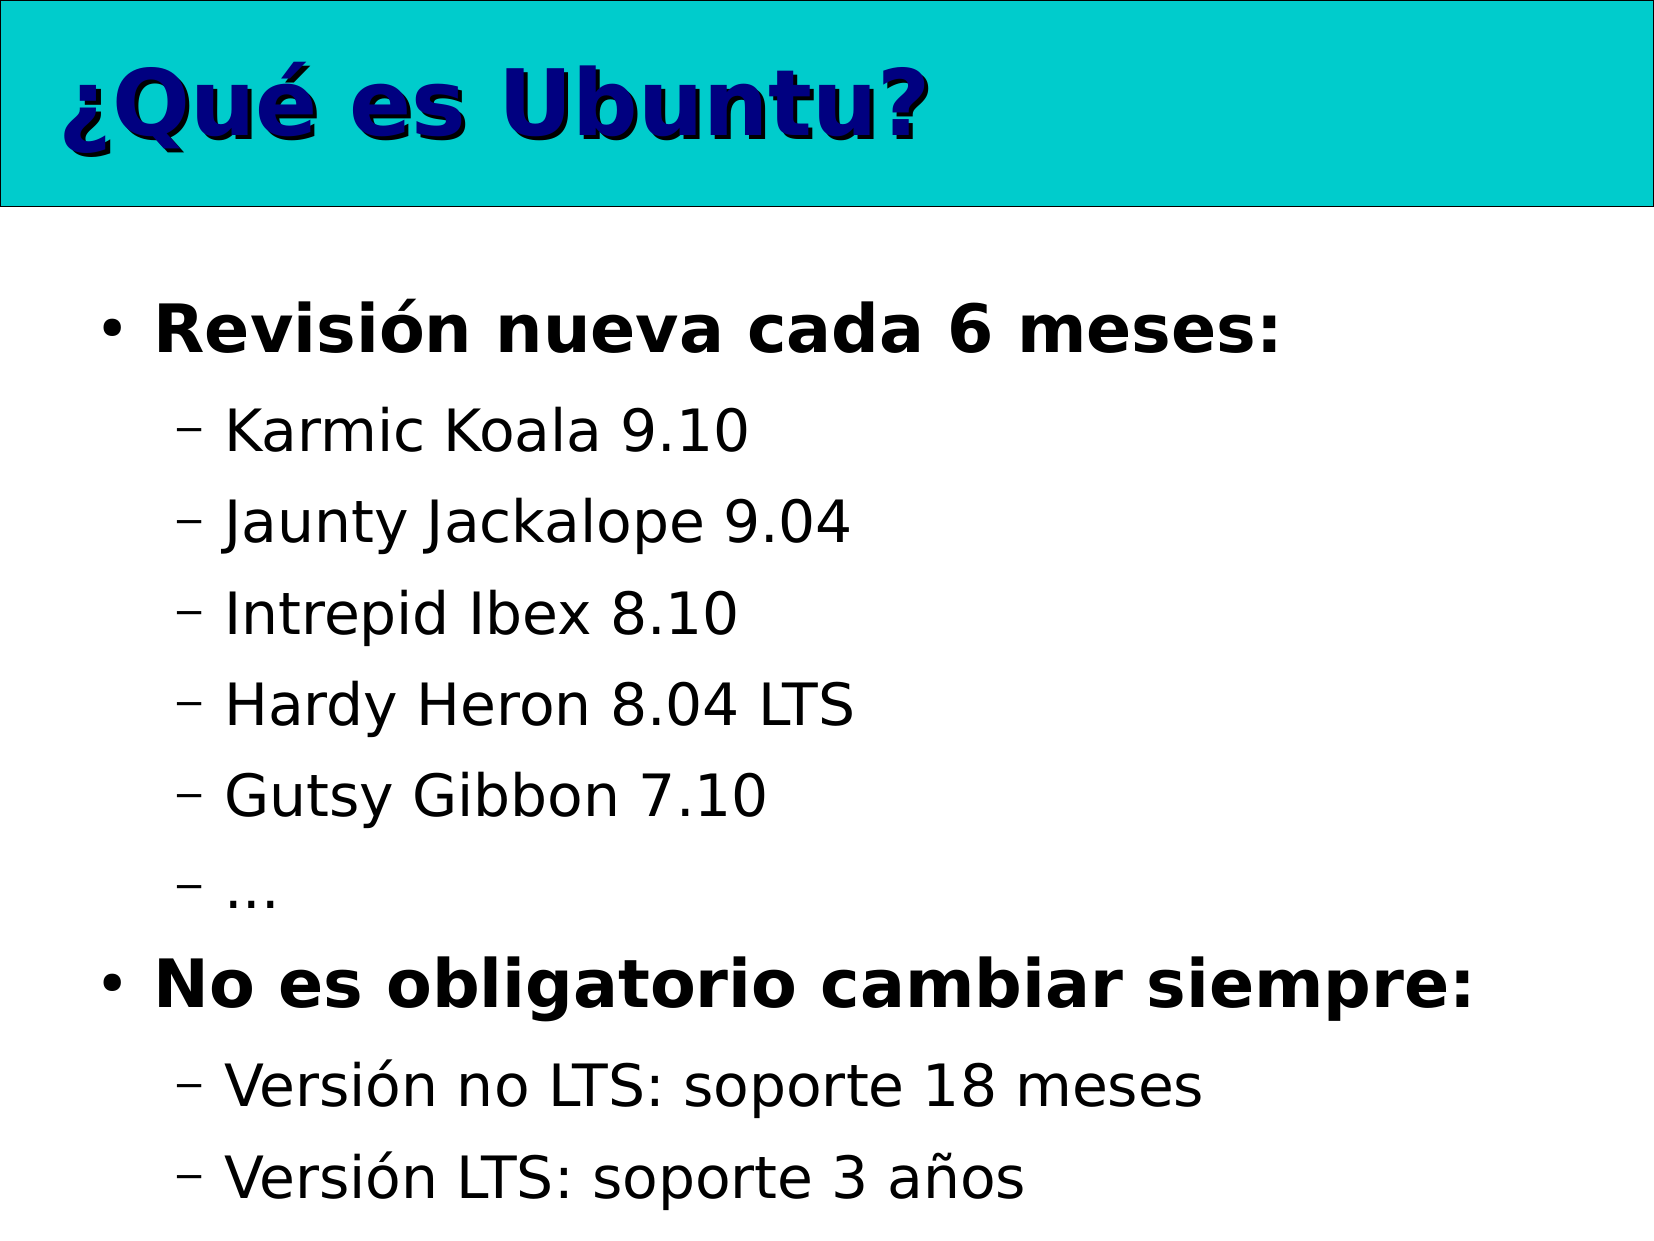

# ¿Qué es Ubuntu?
Revisión nueva cada 6 meses:
Karmic Koala 9.10
Jaunty Jackalope 9.04
Intrepid Ibex 8.10
Hardy Heron 8.04 LTS
Gutsy Gibbon 7.10
...
No es obligatorio cambiar siempre:
Versión no LTS: soporte 18 meses
Versión LTS: soporte 3 años